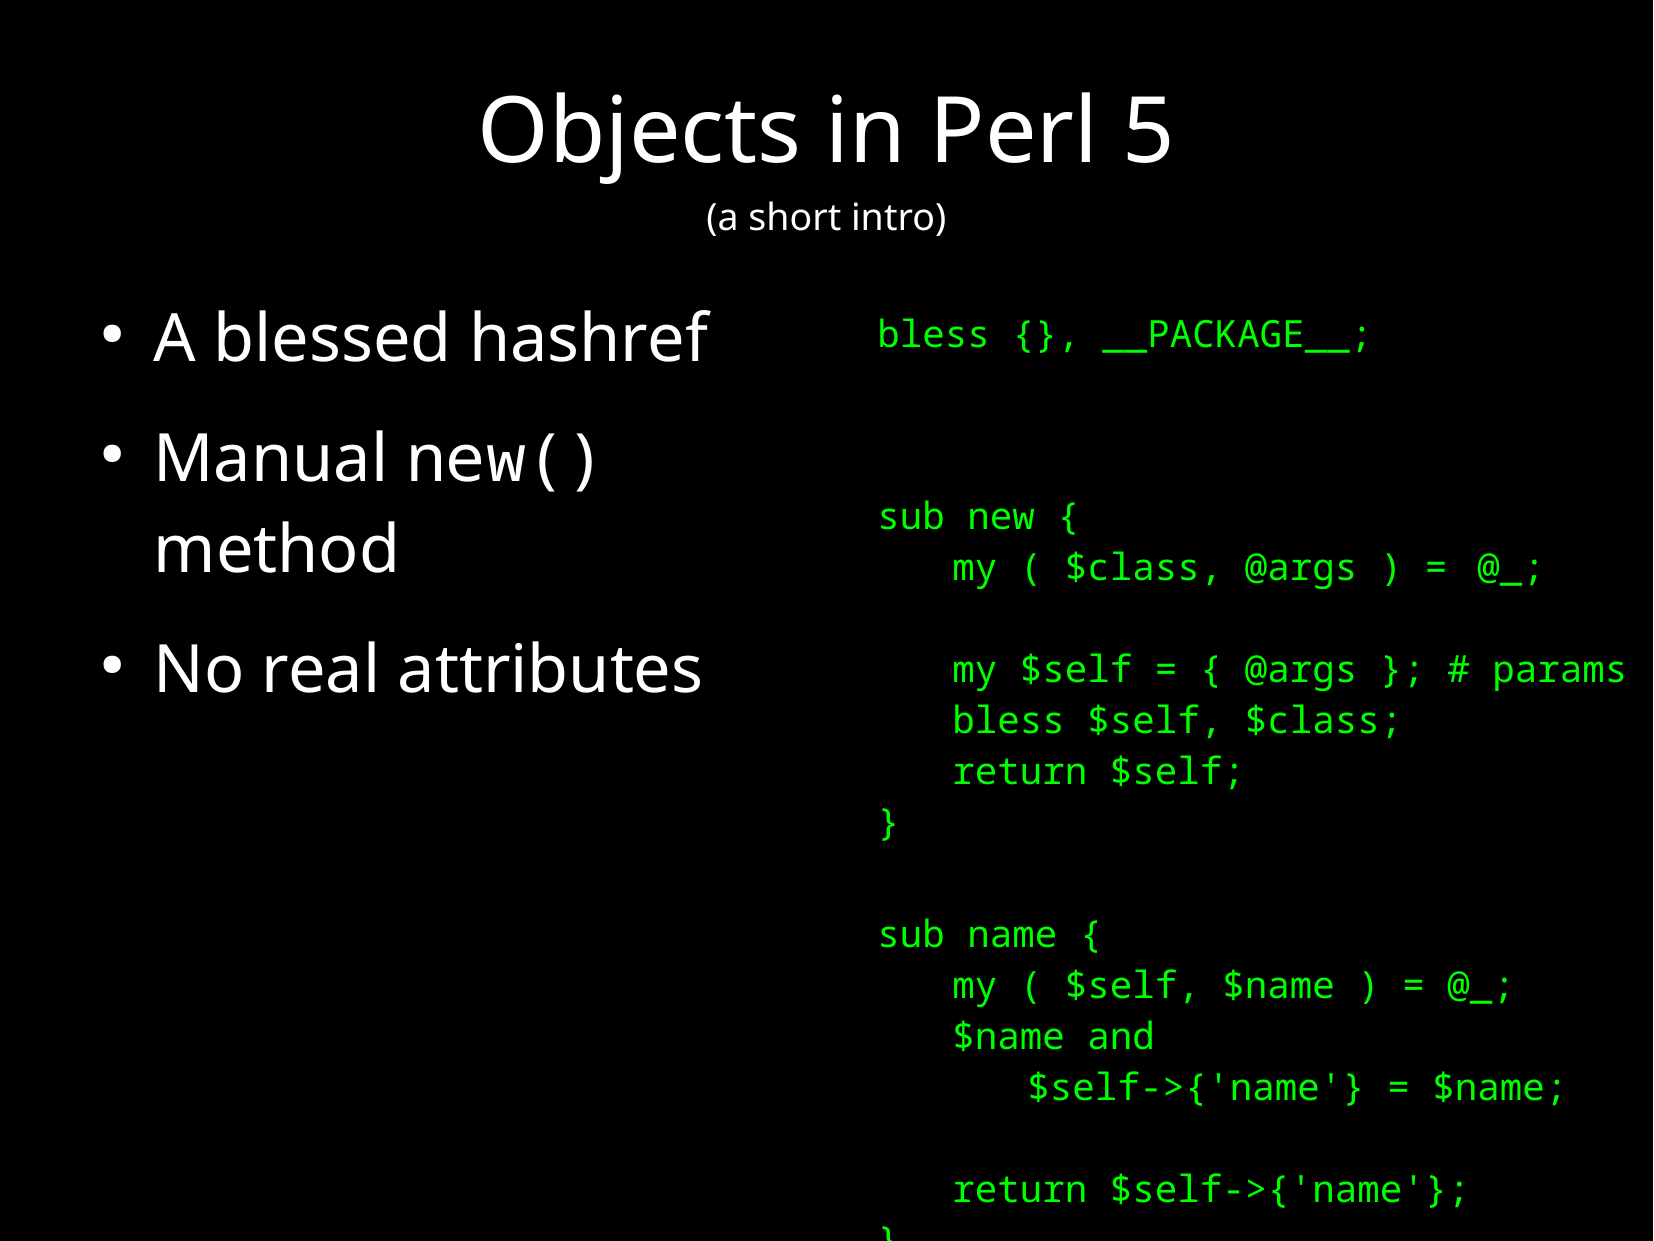

# Objects in Perl 5 (a short intro)
A blessed hashref
Manual new() method
No real attributes
bless {}, __PACKAGE__;
sub new {
	my ( $class, @args ) = 	@_;
	my $self = { @args }; # params
	bless $self, $class;
	return $self;
}
sub name {
	my ( $self, $name ) = @_;
	$name and
		$self->{'name'} = $name;
	return $self->{'name'};
}